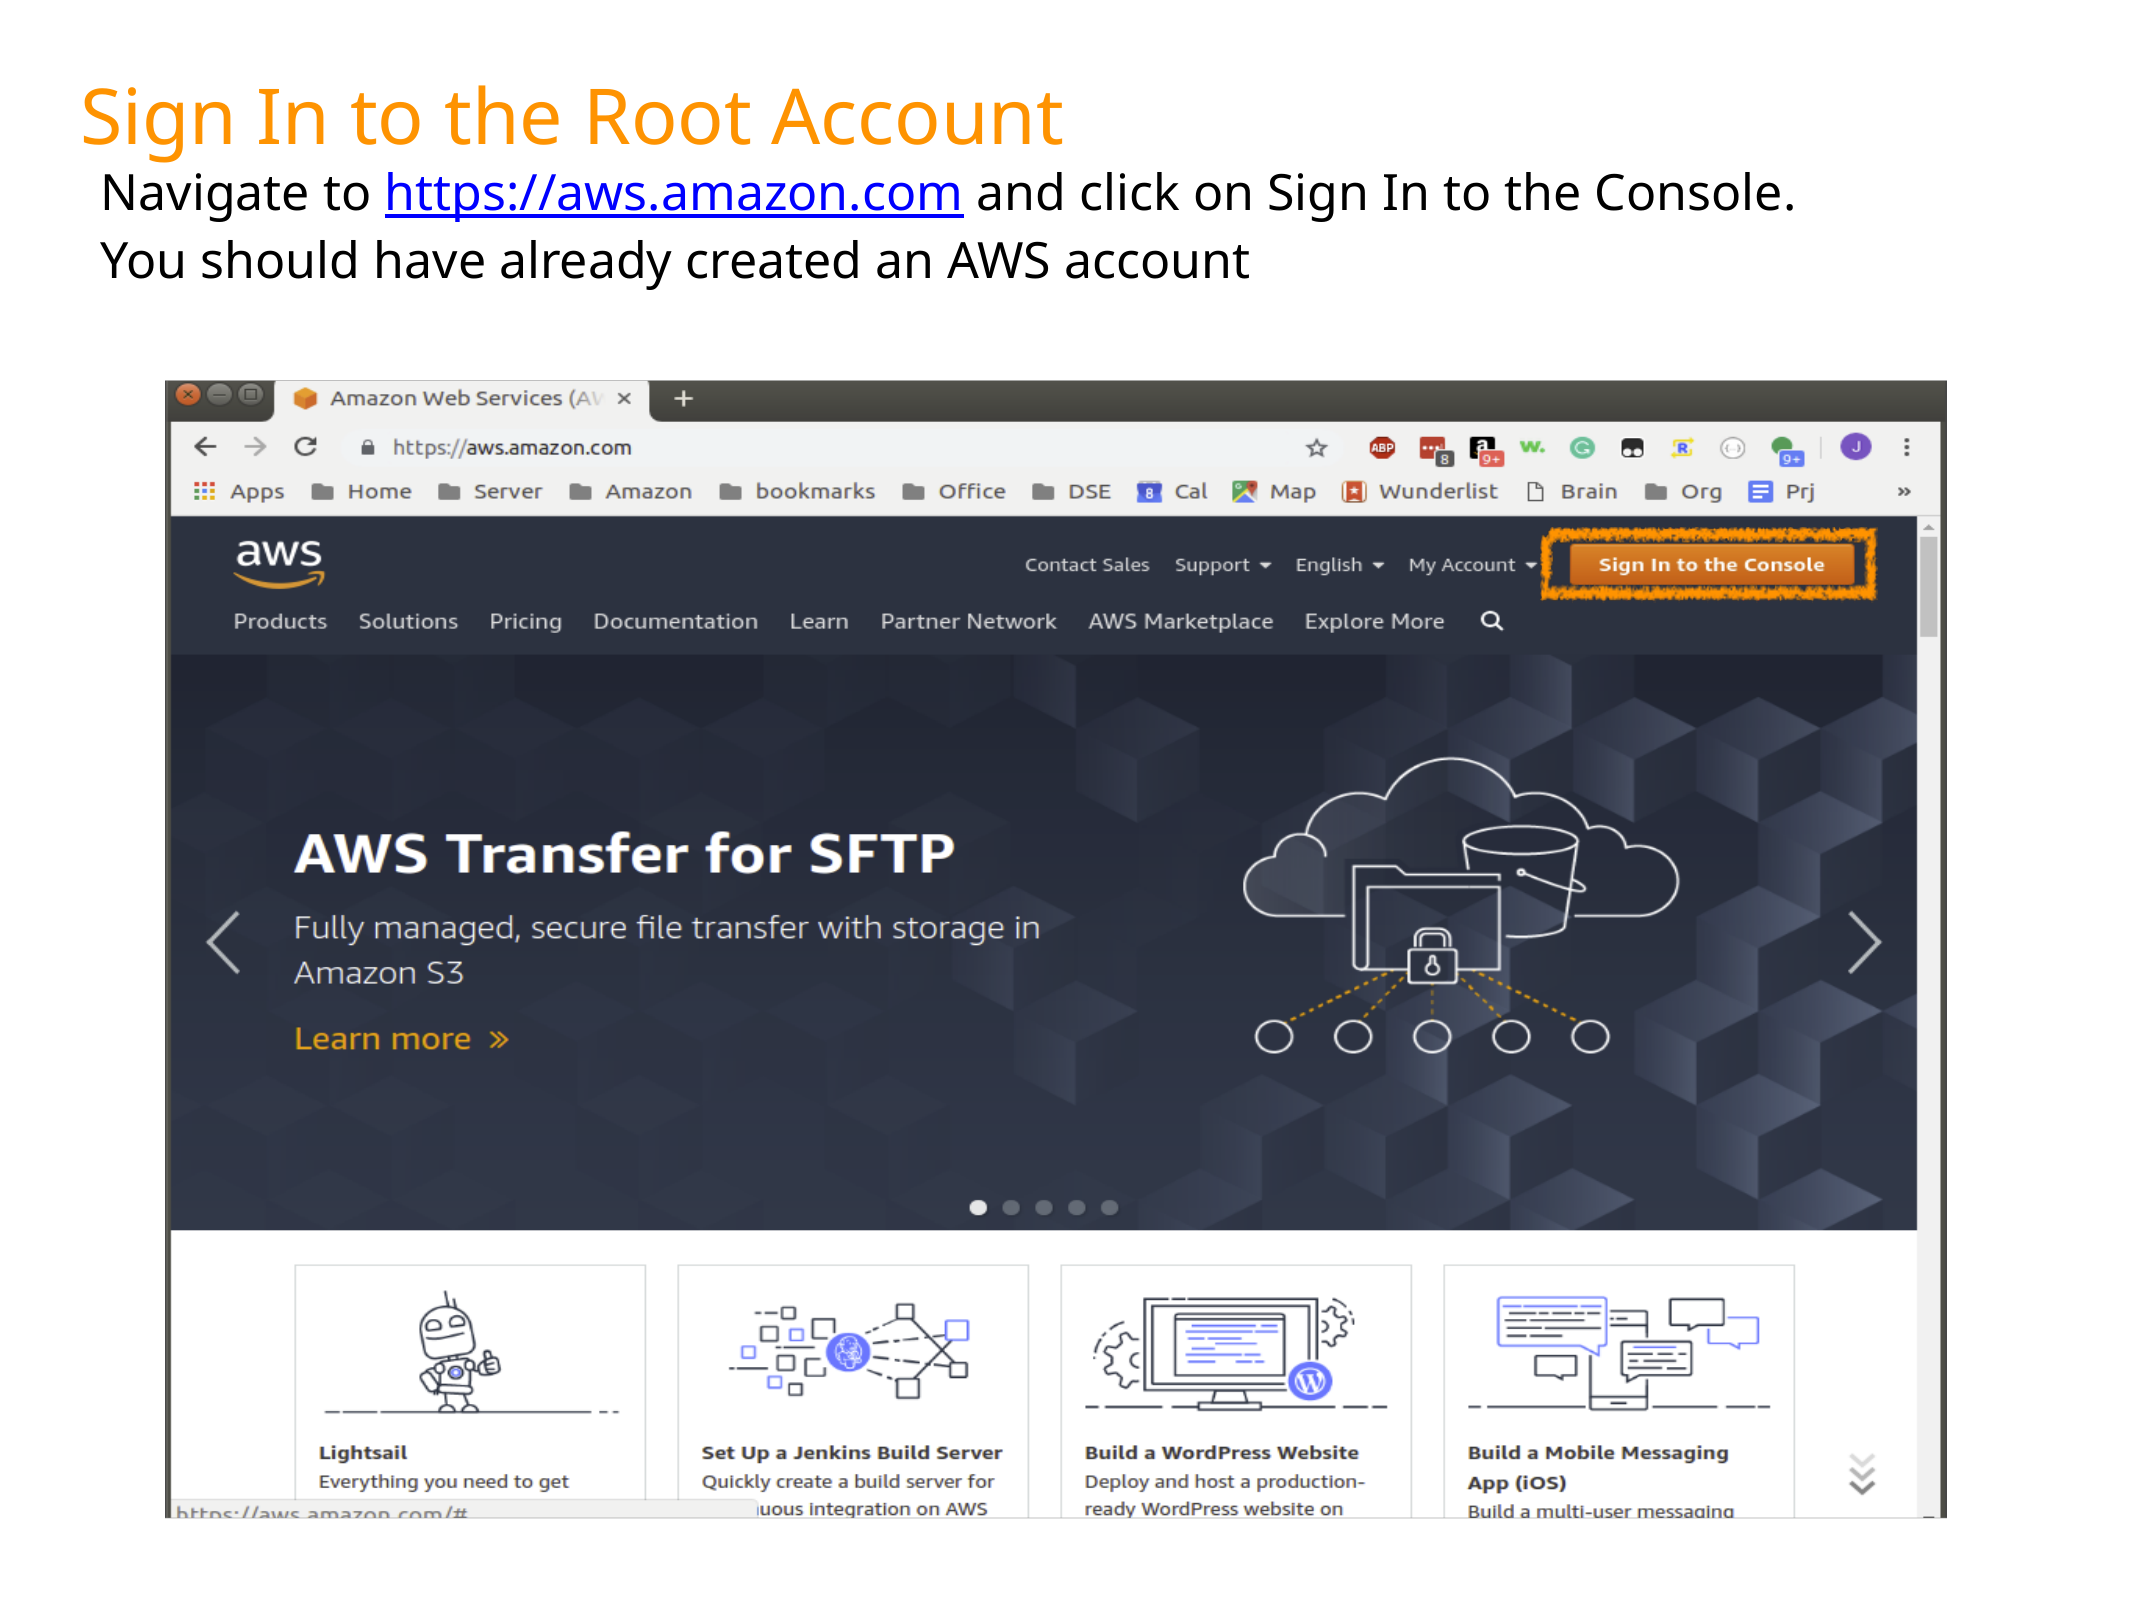

Sign In to the Root Account
Navigate to https://aws.amazon.com and click on Sign In to the Console.
You should have already created an AWS account